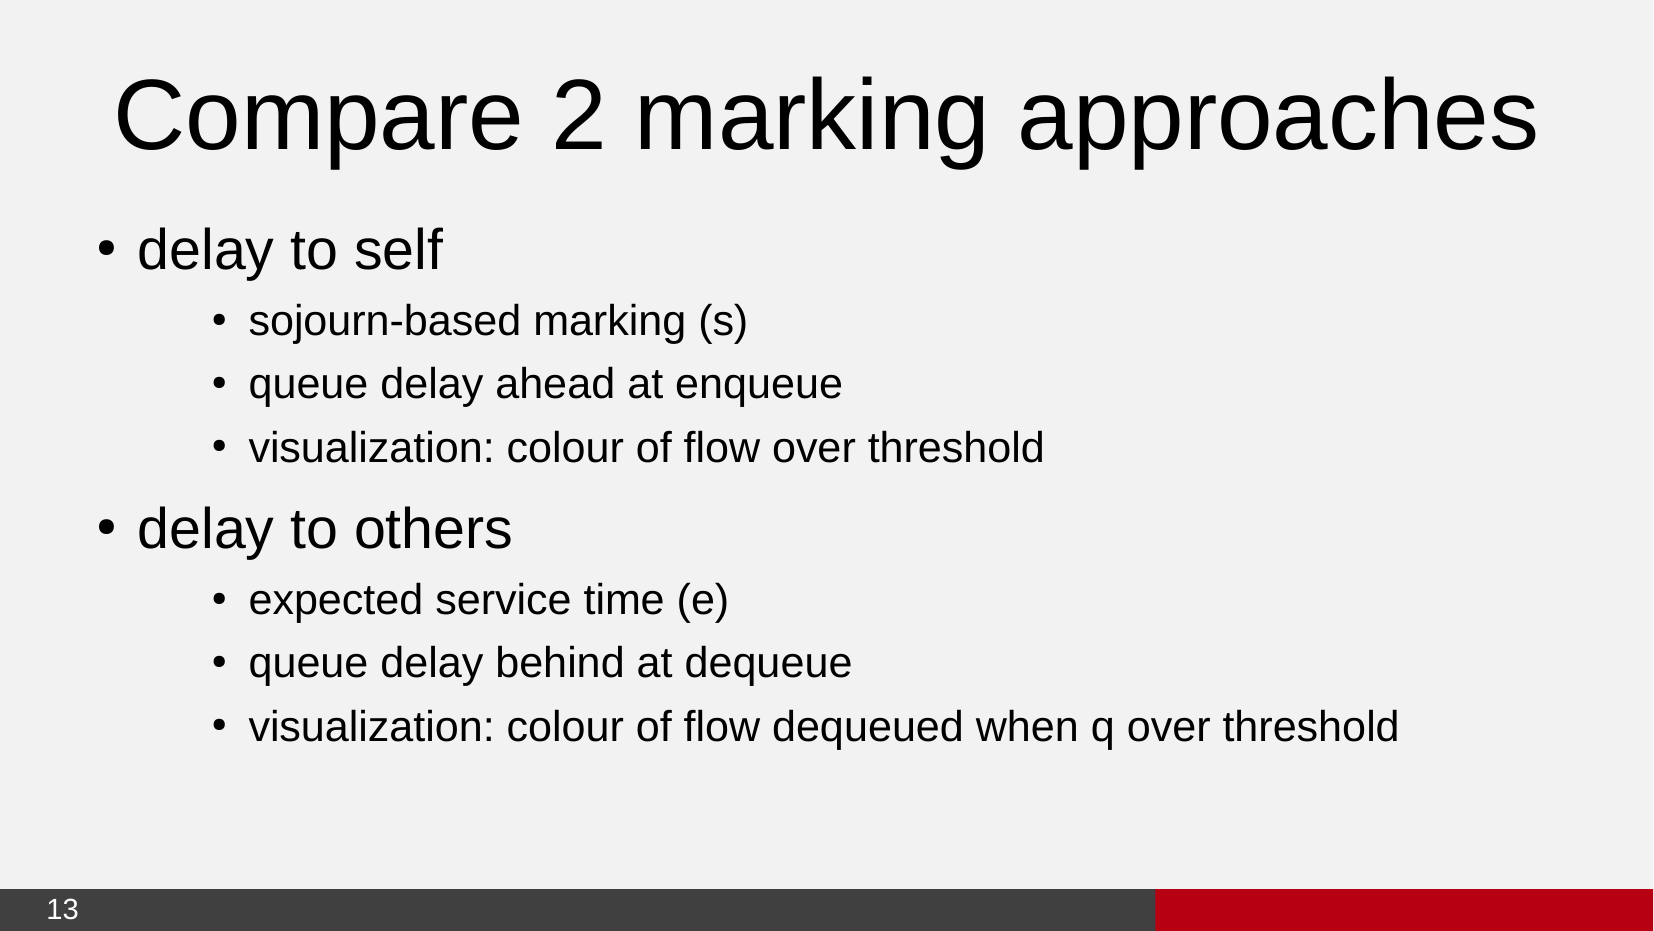

# Compare 2 marking approaches
delay to self
sojourn-based marking (s)
queue delay ahead at enqueue
visualization: colour of flow over threshold
delay to others
expected service time (e)
queue delay behind at dequeue
visualization: colour of flow dequeued when q over threshold
13